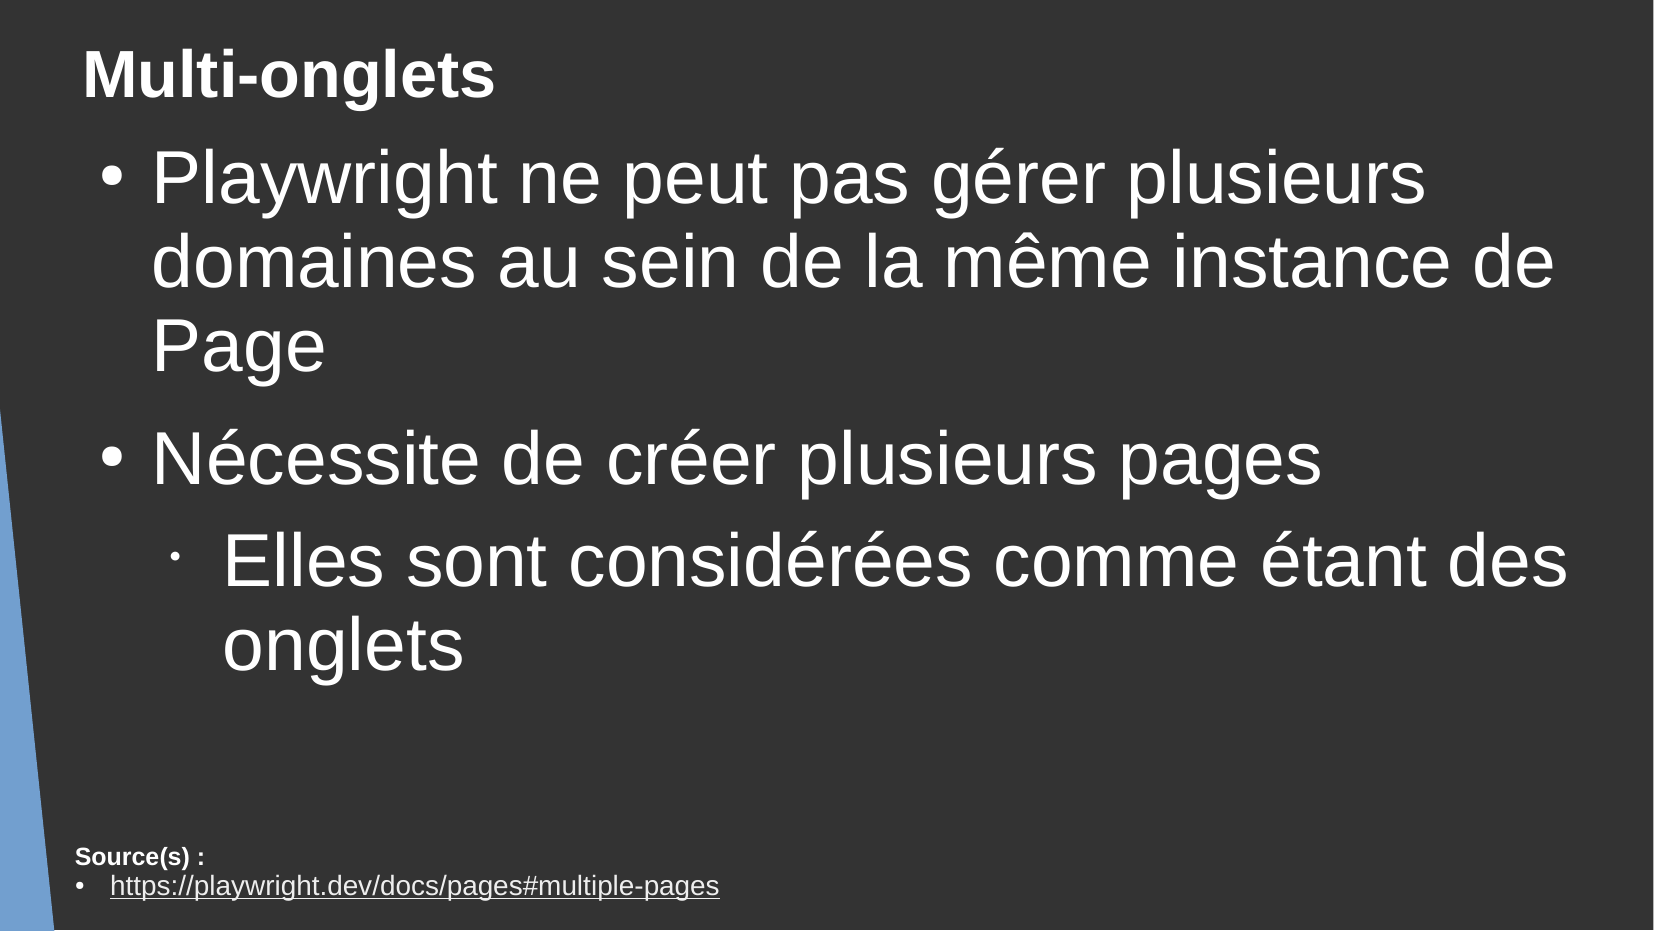

# Multi-onglets
Playwright ne peut pas gérer plusieurs domaines au sein de la même instance de Page
Nécessite de créer plusieurs pages
Elles sont considérées comme étant des onglets
Source(s) :
https://playwright.dev/docs/pages#multiple-pages